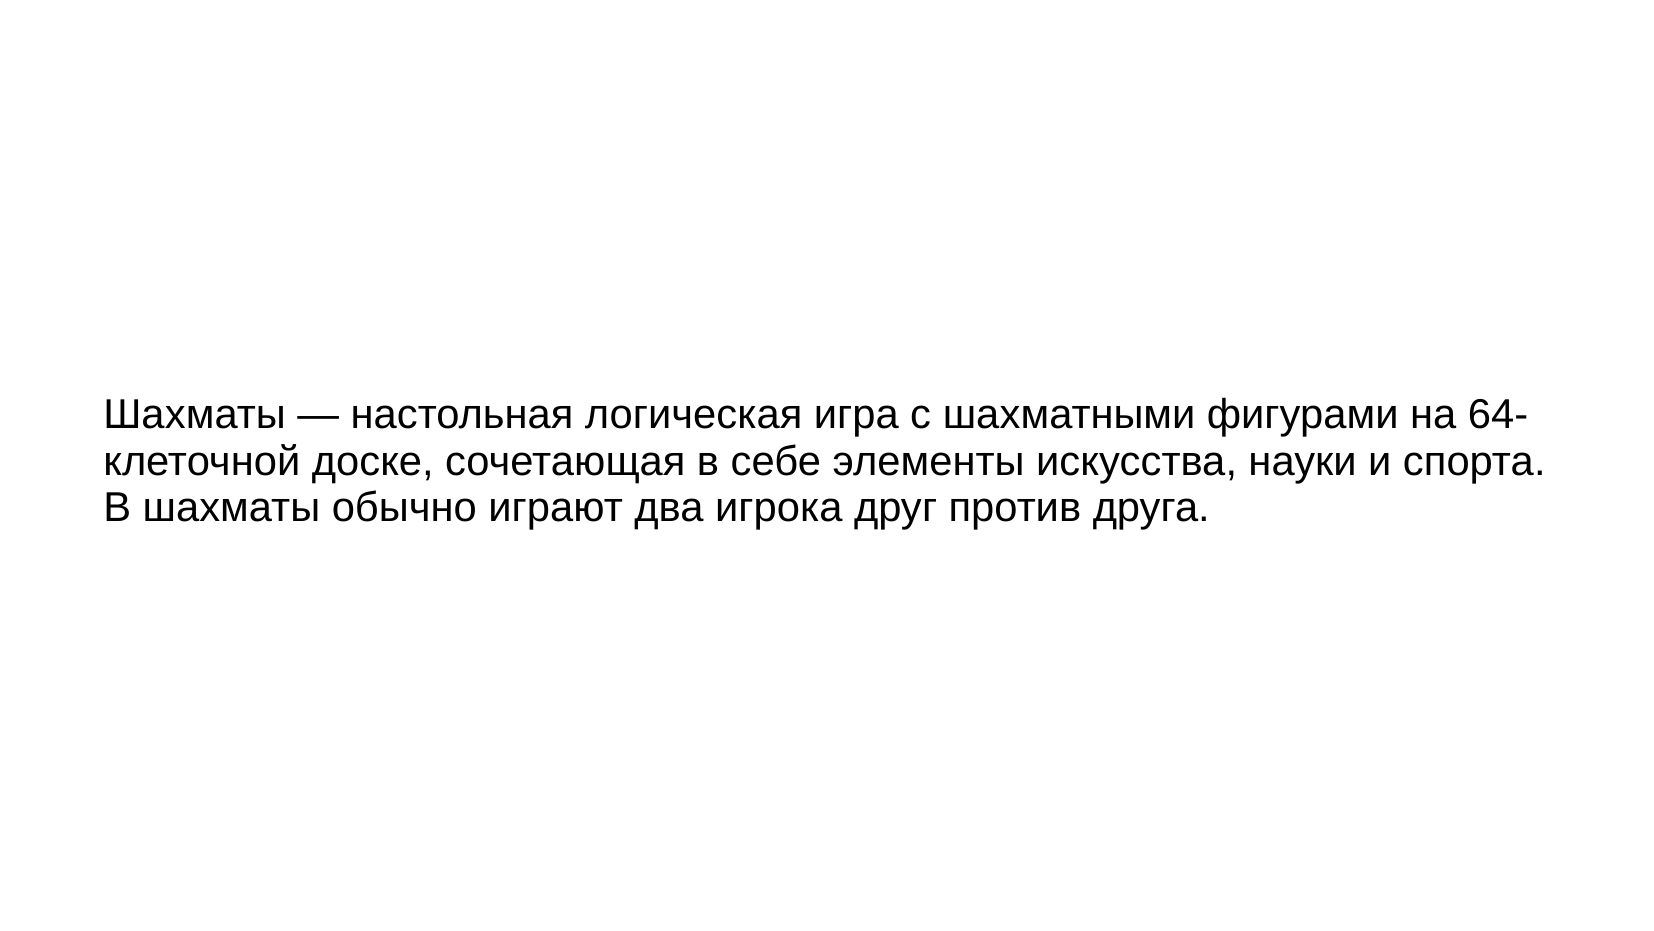

Шахматы — настольная логическая игра с шахматными фигурами на 64-клеточной доске, сочетающая в себе элементы искусства, науки и спорта. В шахматы обычно играют два игрока друг против друга.